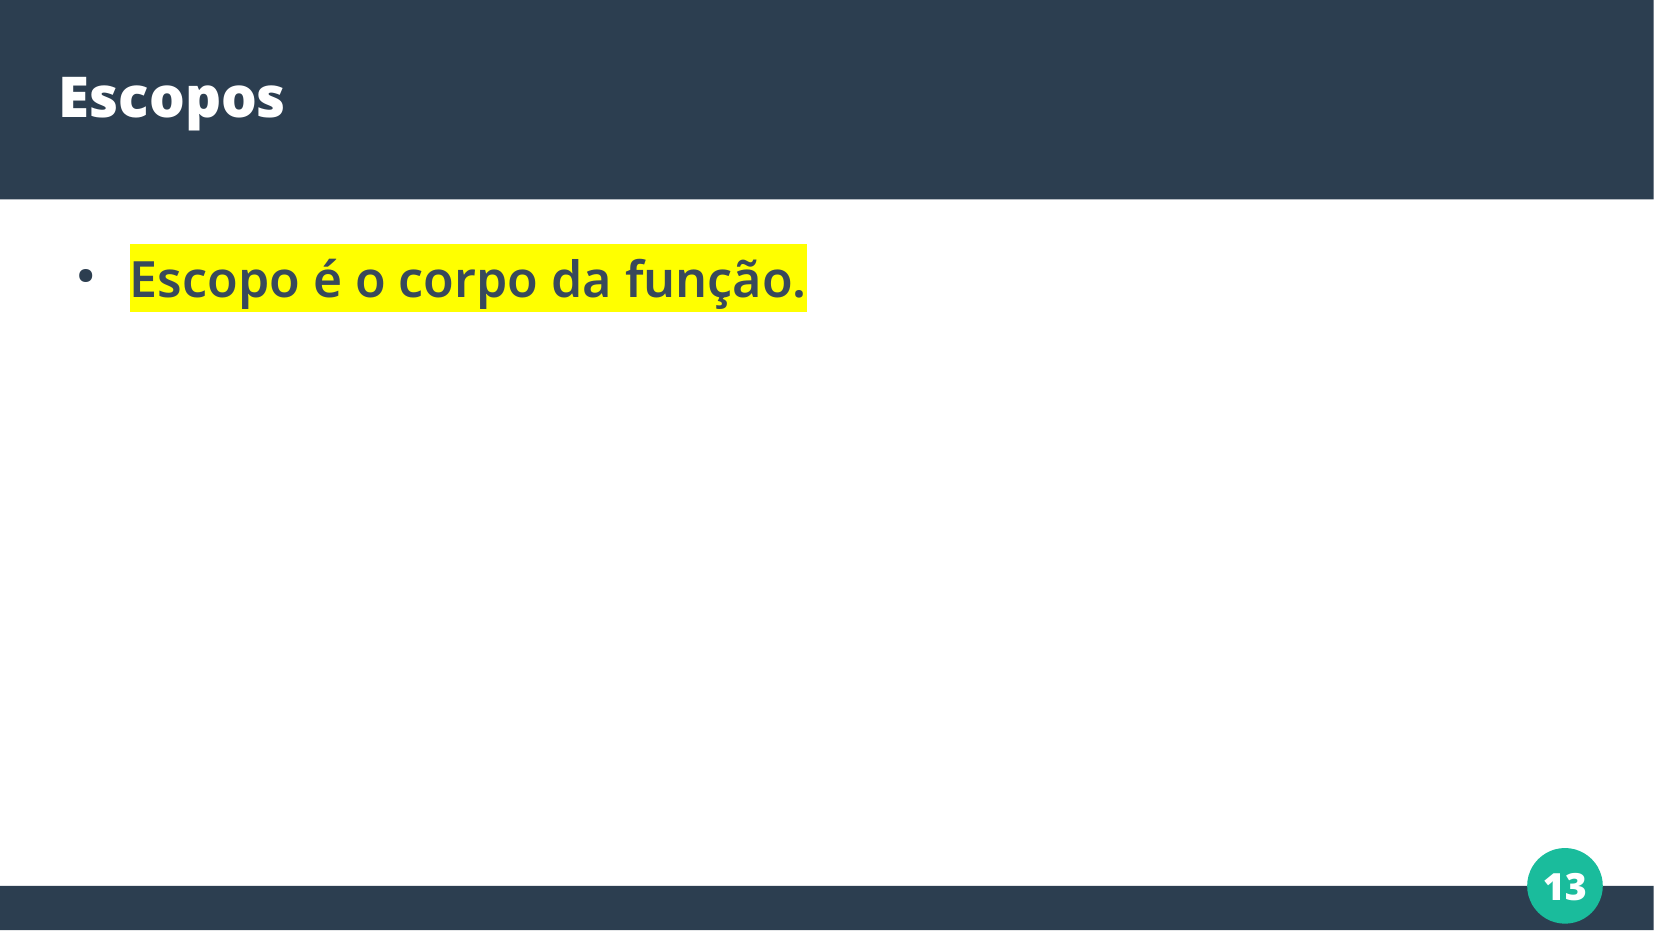

# Escopos
Escopo é o corpo da função.